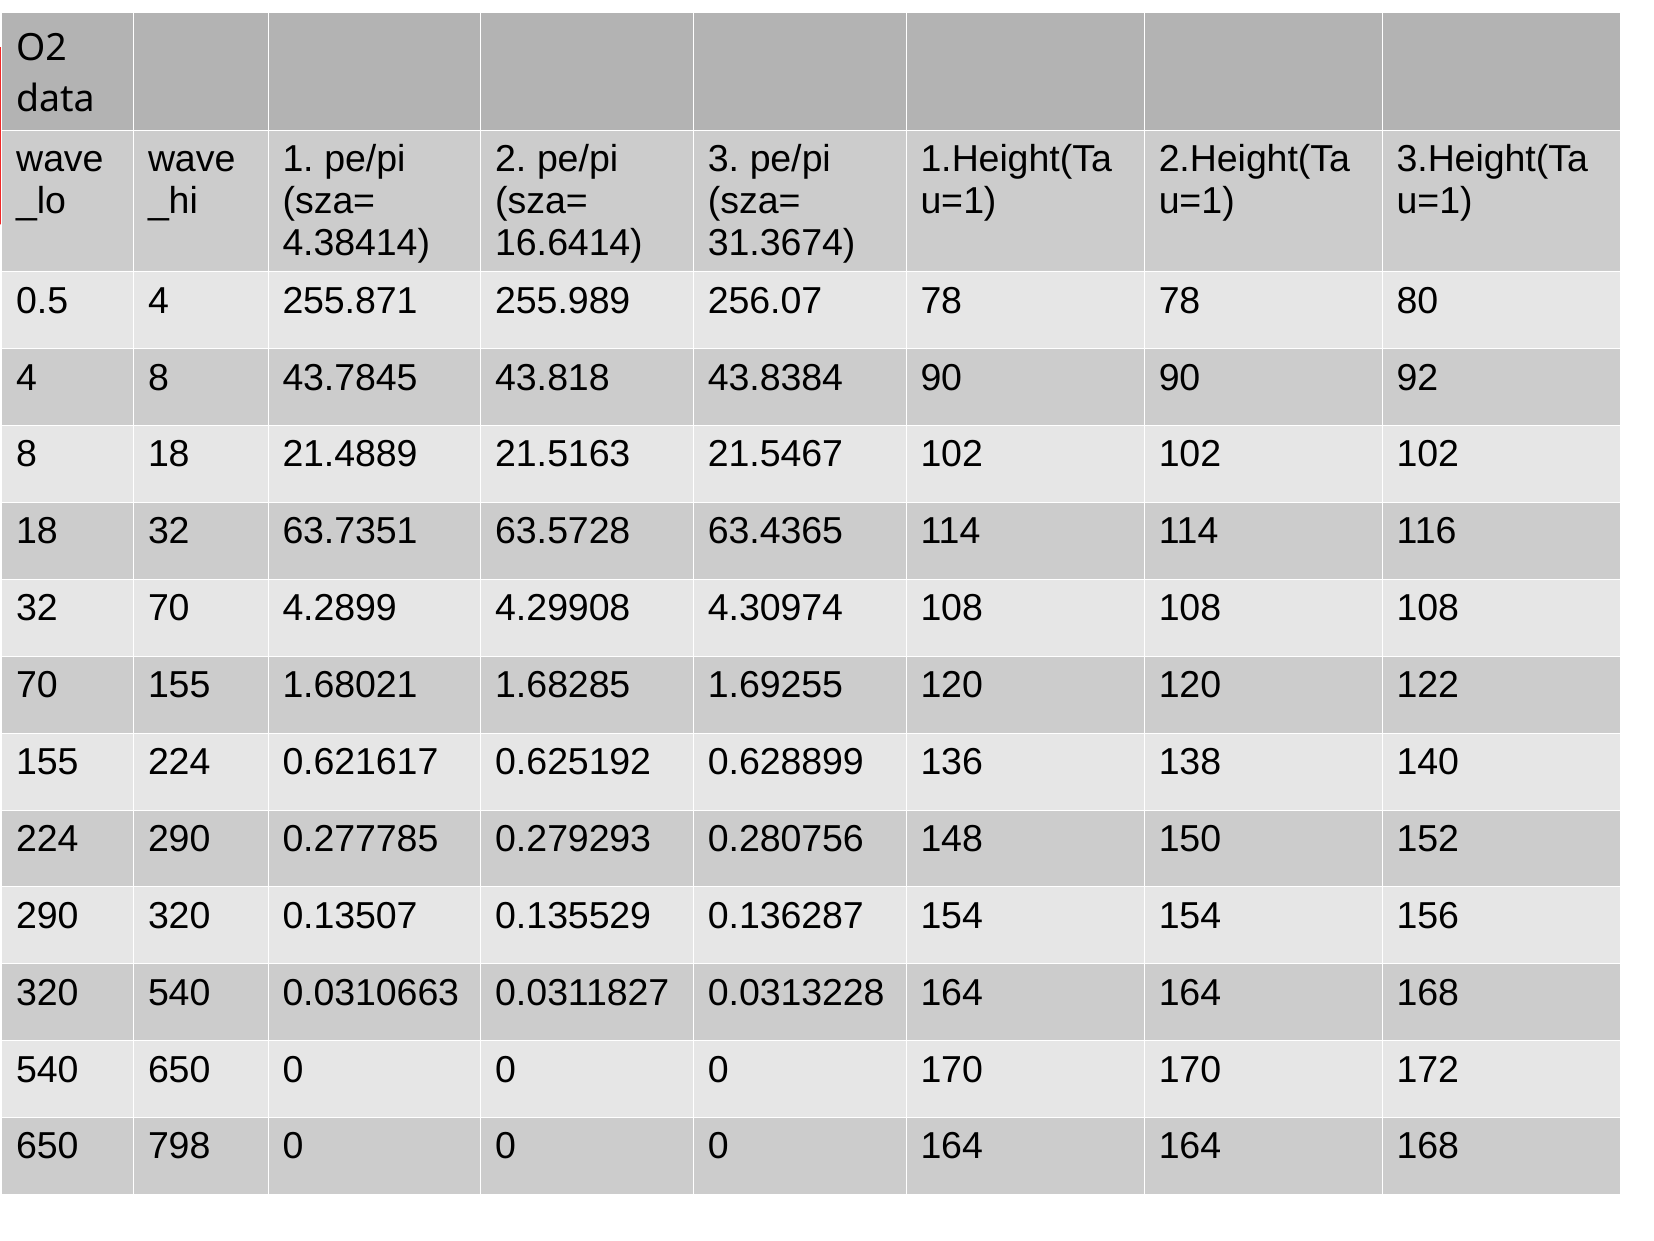

| O2 data | | | | | | | |
| --- | --- | --- | --- | --- | --- | --- | --- |
| wave\_lo | wave\_hi | 1. pe/pi (sza= 4.38414) | 2. pe/pi (sza= 16.6414) | 3. pe/pi (sza= 31.3674) | 1.Height(Tau=1) | 2.Height(Tau=1) | 3.Height(Tau=1) |
| 0.5 | 4 | 255.871 | 255.989 | 256.07 | 78 | 78 | 80 |
| 4 | 8 | 43.7845 | 43.818 | 43.8384 | 90 | 90 | 92 |
| 8 | 18 | 21.4889 | 21.5163 | 21.5467 | 102 | 102 | 102 |
| 18 | 32 | 63.7351 | 63.5728 | 63.4365 | 114 | 114 | 116 |
| 32 | 70 | 4.2899 | 4.29908 | 4.30974 | 108 | 108 | 108 |
| 70 | 155 | 1.68021 | 1.68285 | 1.69255 | 120 | 120 | 122 |
| 155 | 224 | 0.621617 | 0.625192 | 0.628899 | 136 | 138 | 140 |
| 224 | 290 | 0.277785 | 0.279293 | 0.280756 | 148 | 150 | 152 |
| 290 | 320 | 0.13507 | 0.135529 | 0.136287 | 154 | 154 | 156 |
| 320 | 540 | 0.0310663 | 0.0311827 | 0.0313228 | 164 | 164 | 168 |
| 540 | 650 | 0 | 0 | 0 | 170 | 170 | 172 |
| 650 | 798 | 0 | 0 | 0 | 164 | 164 | 168 |
28